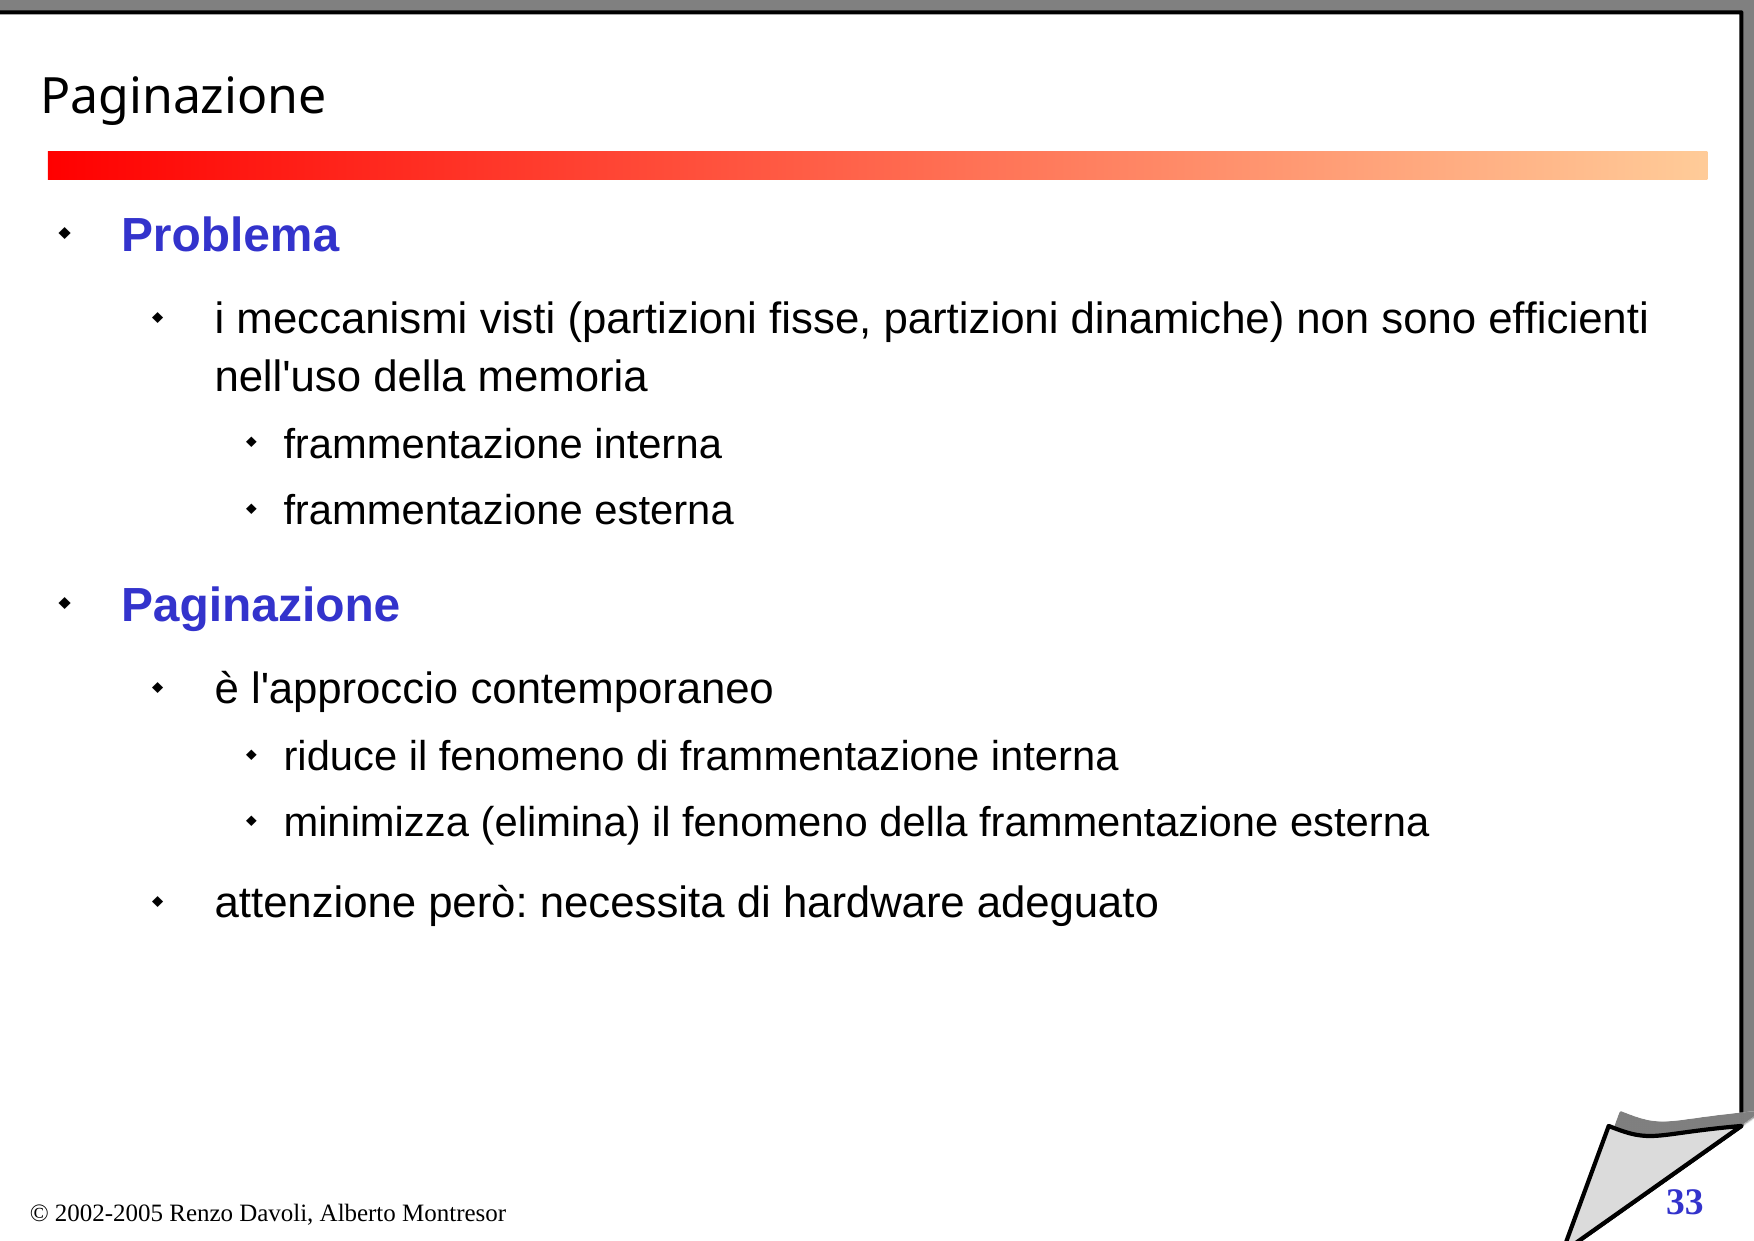

# Paginazione
Problema
i meccanismi visti (partizioni fisse, partizioni dinamiche) non sono efficienti nell'uso della memoria
frammentazione interna
frammentazione esterna
Paginazione
è l'approccio contemporaneo
riduce il fenomeno di frammentazione interna
minimizza (elimina) il fenomeno della frammentazione esterna
attenzione però: necessita di hardware adeguato